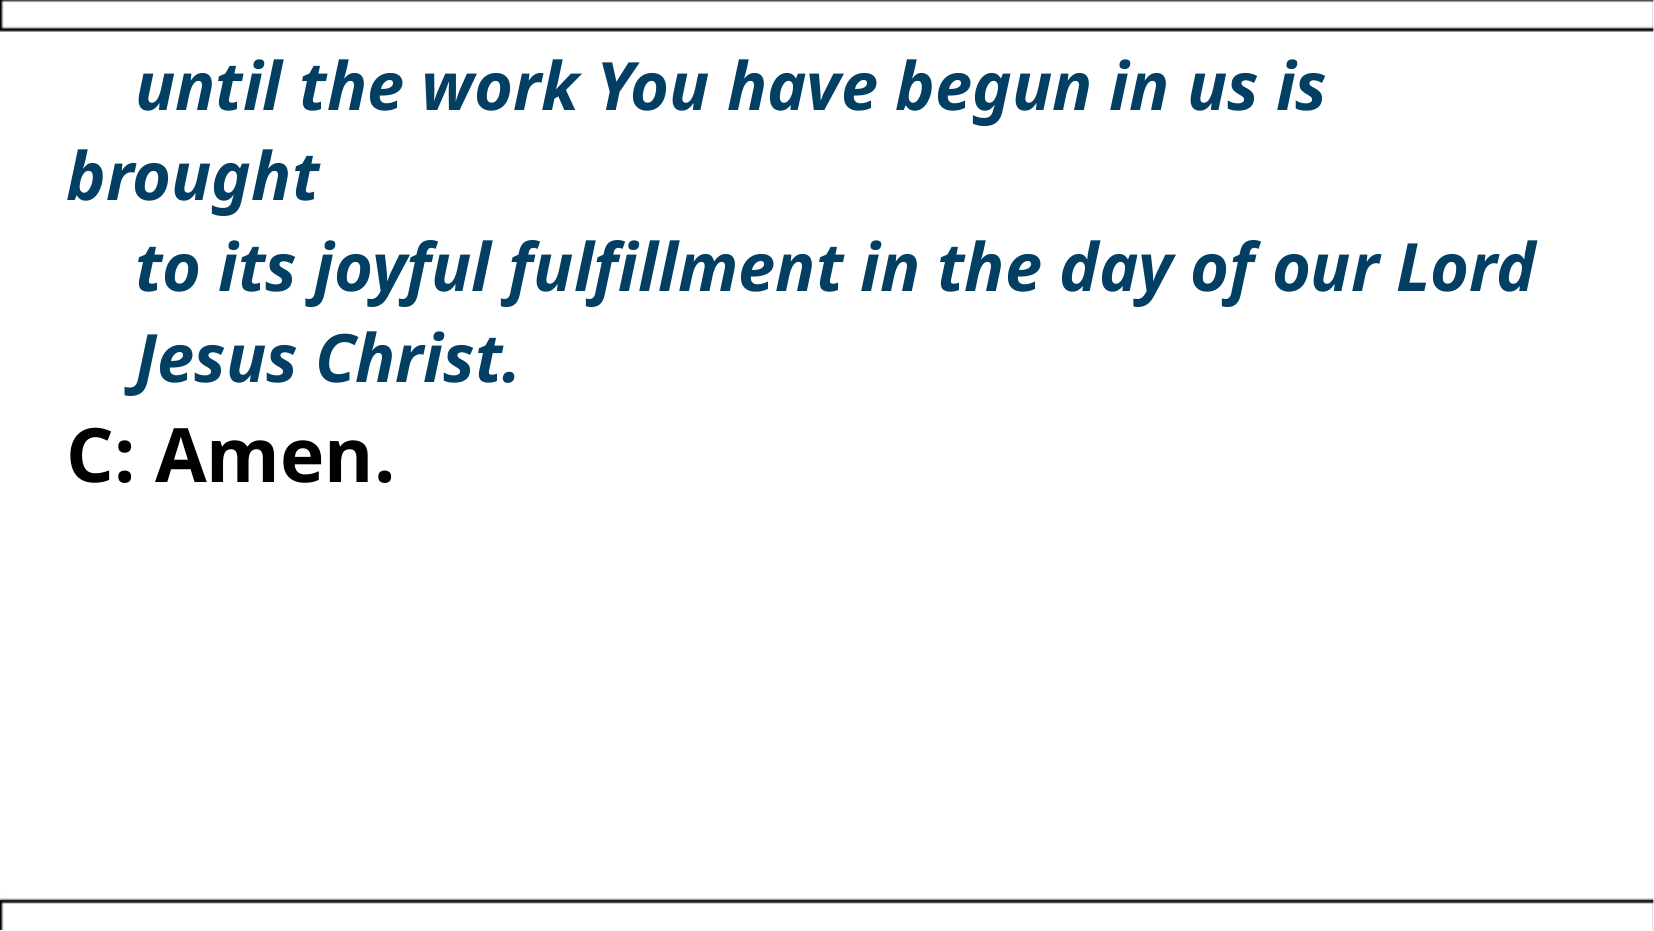

until the work You have begun in us is brought
 to its joyful fulfillment in the day of our Lord
 Jesus Christ.
C: Amen.